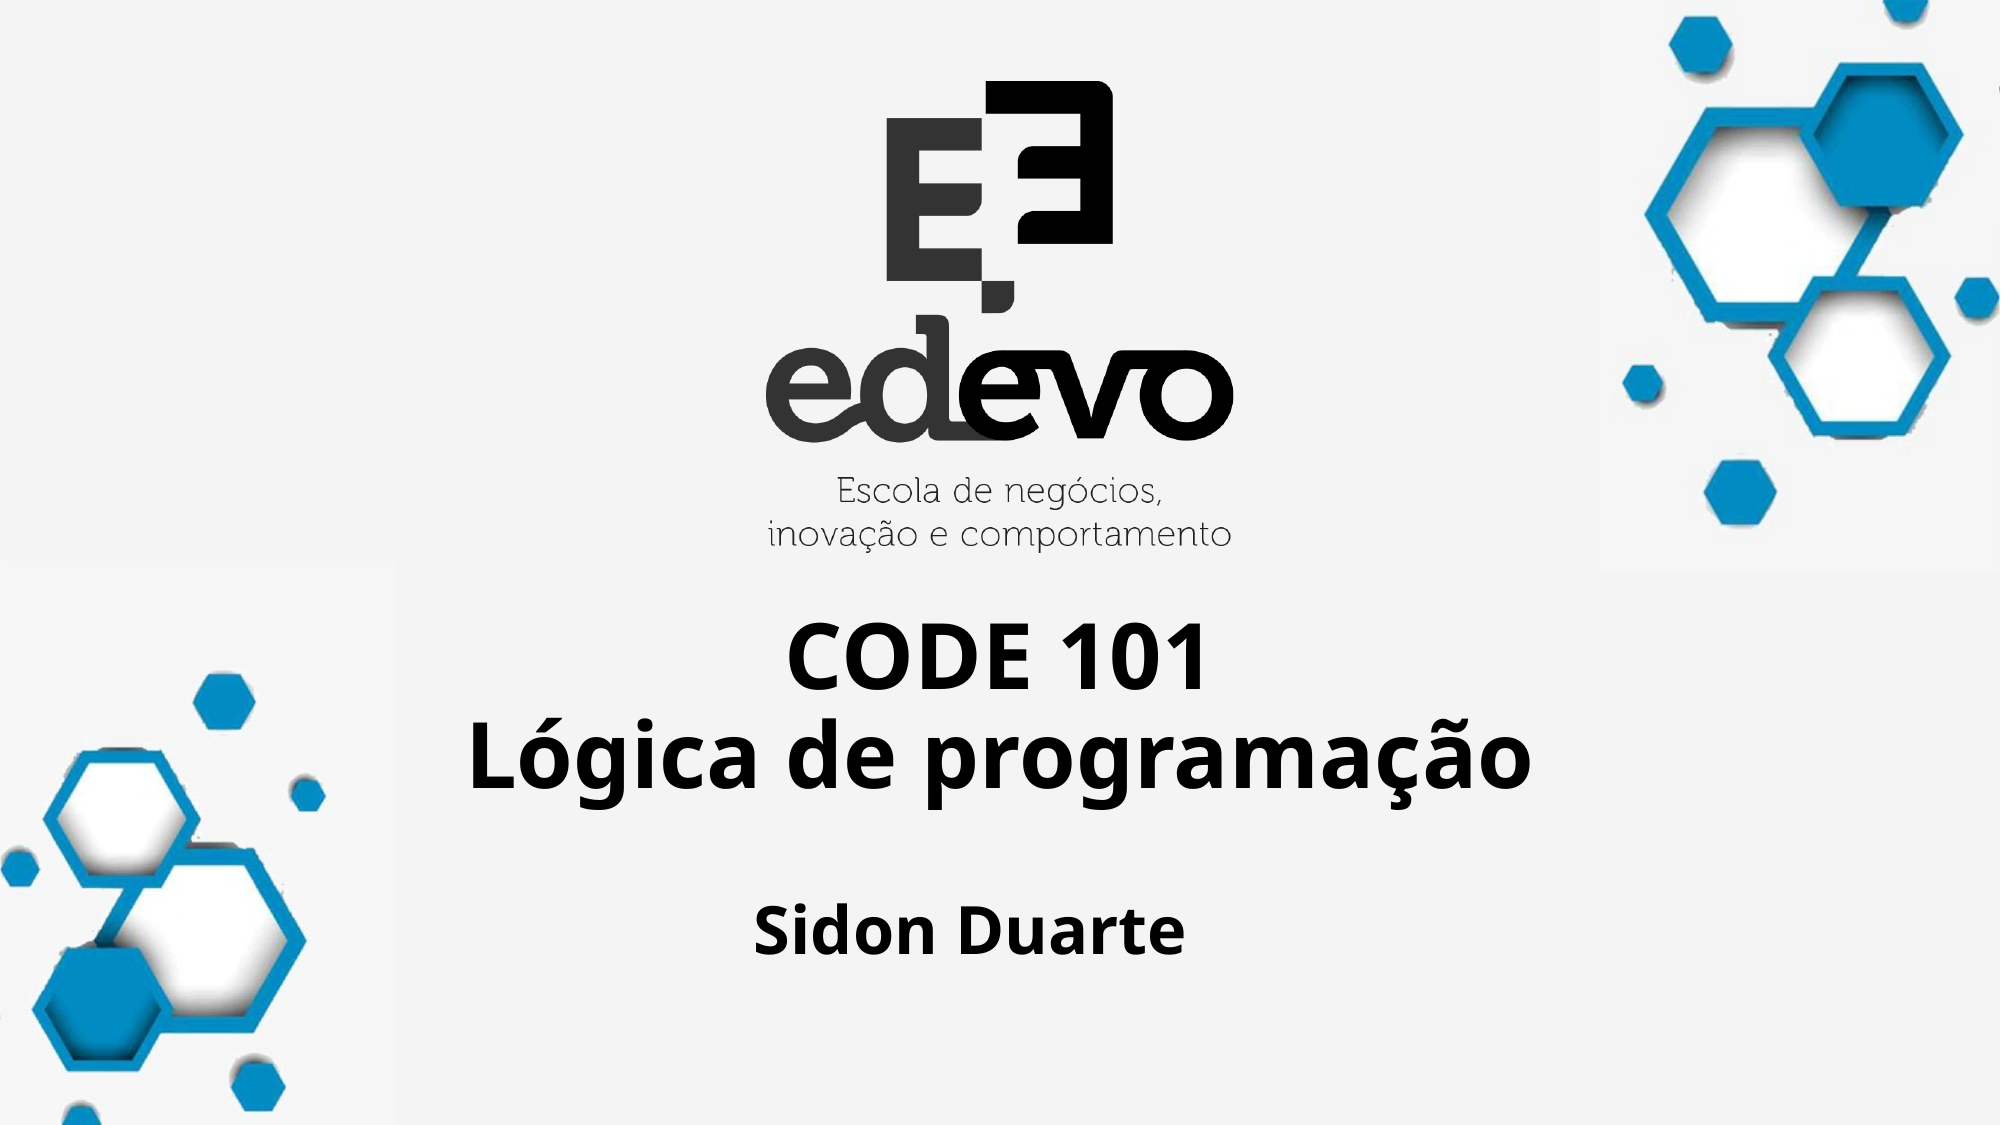

# CODE 101 Lógica de programação
Sidon Duarte